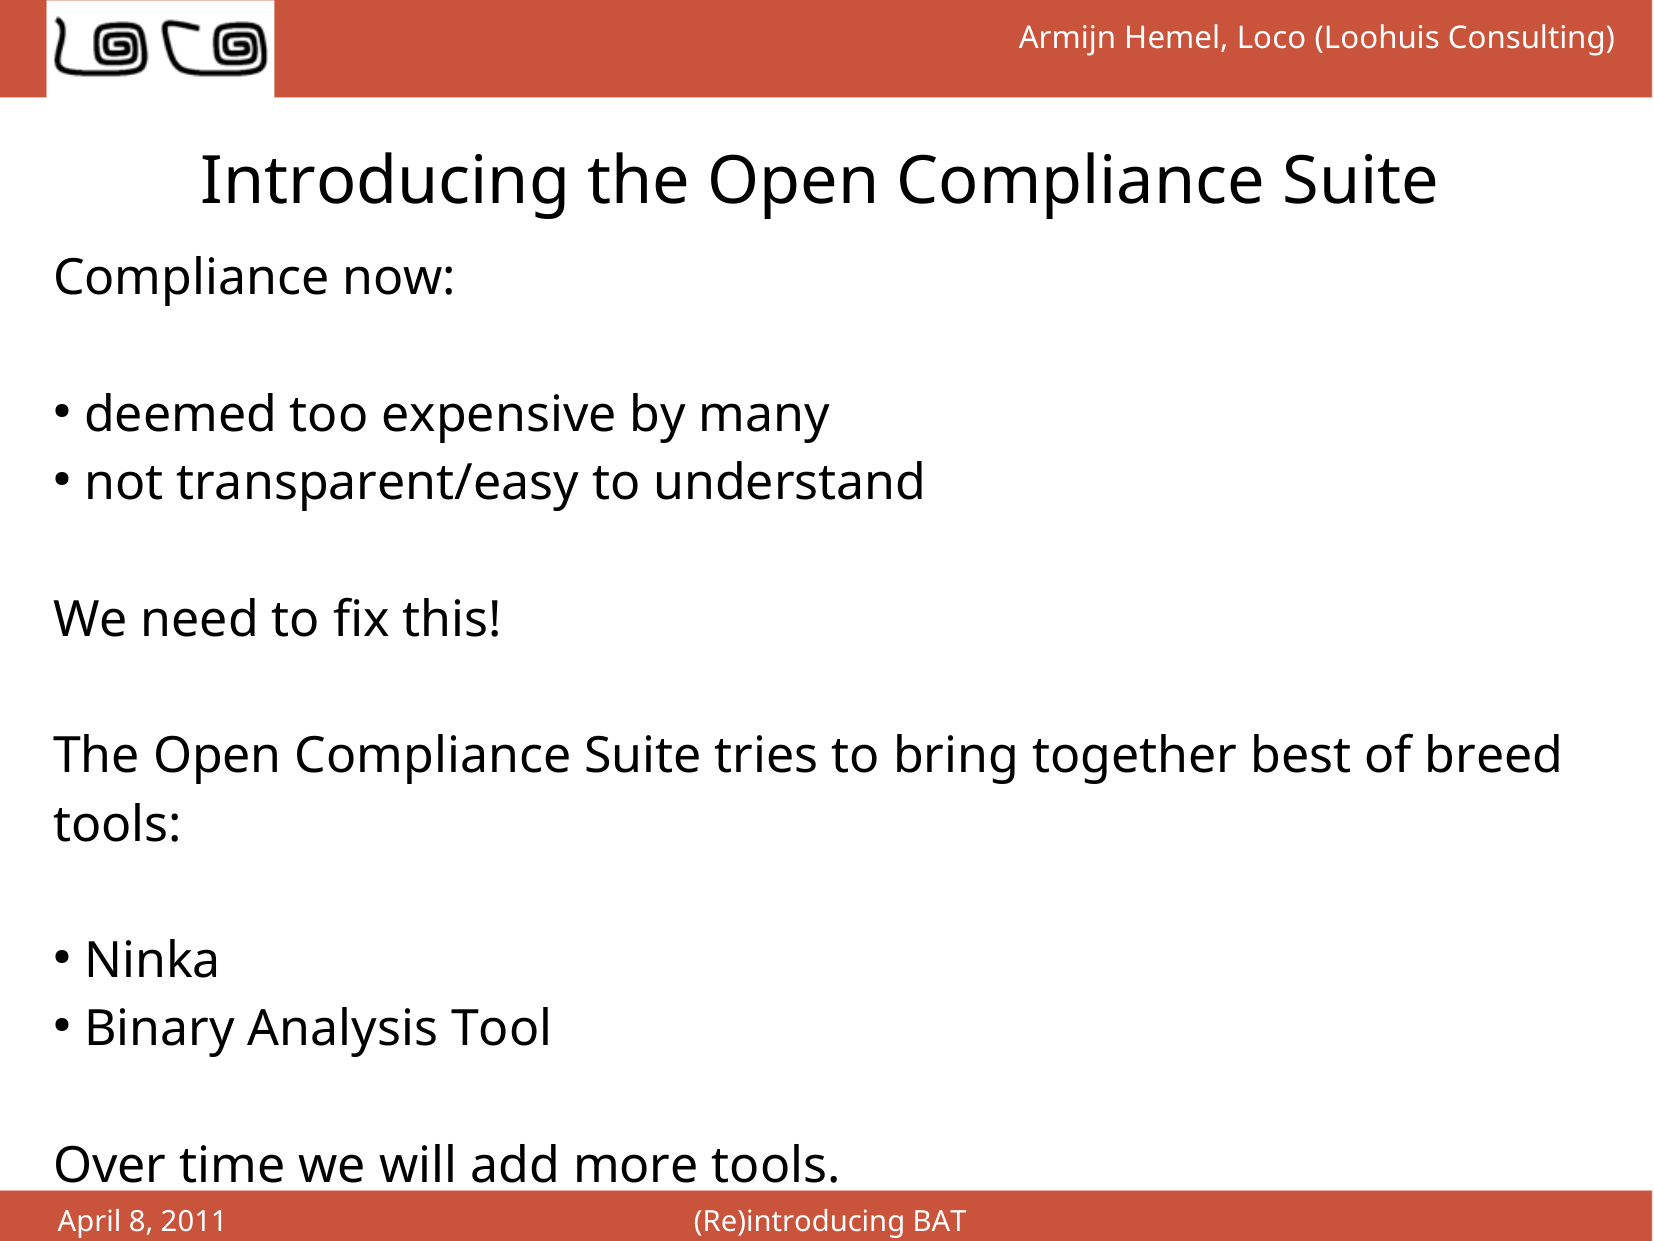

# Introducing the Open Compliance Suite
Compliance now:
 deemed too expensive by many
 not transparent/easy to understand
We need to fix this!
The Open Compliance Suite tries to bring together best of breed tools:
 Ninka
 Binary Analysis Tool
Over time we will add more tools.
Comet: practical solution or crutch?